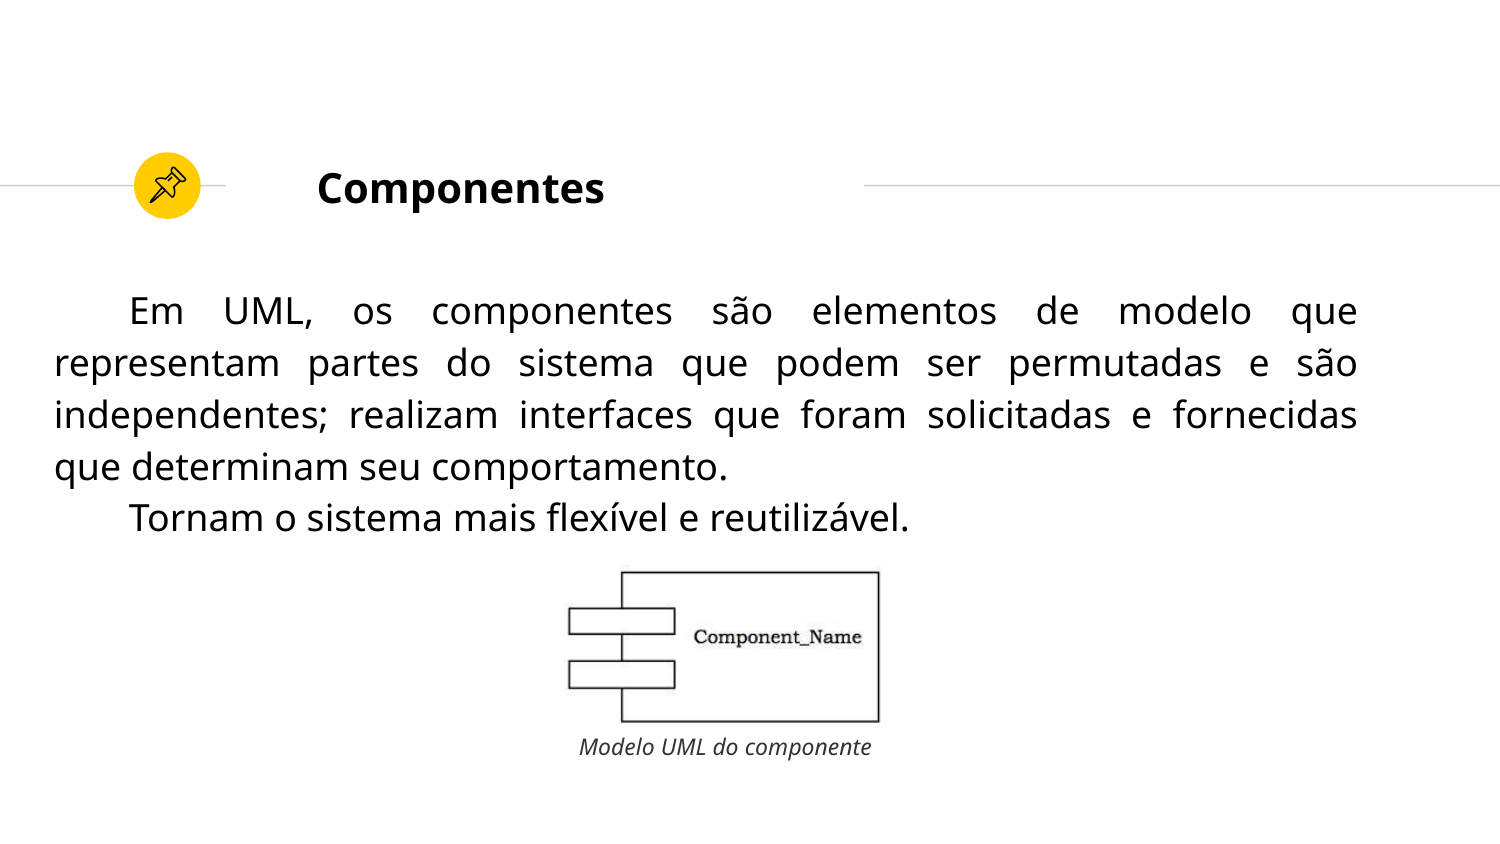

# Componentes
Em UML, os componentes são elementos de modelo que representam partes do sistema que podem ser permutadas e são independentes; realizam interfaces que foram solicitadas e fornecidas que determinam seu comportamento.
Tornam o sistema mais flexível e reutilizável.
Modelo UML do componente